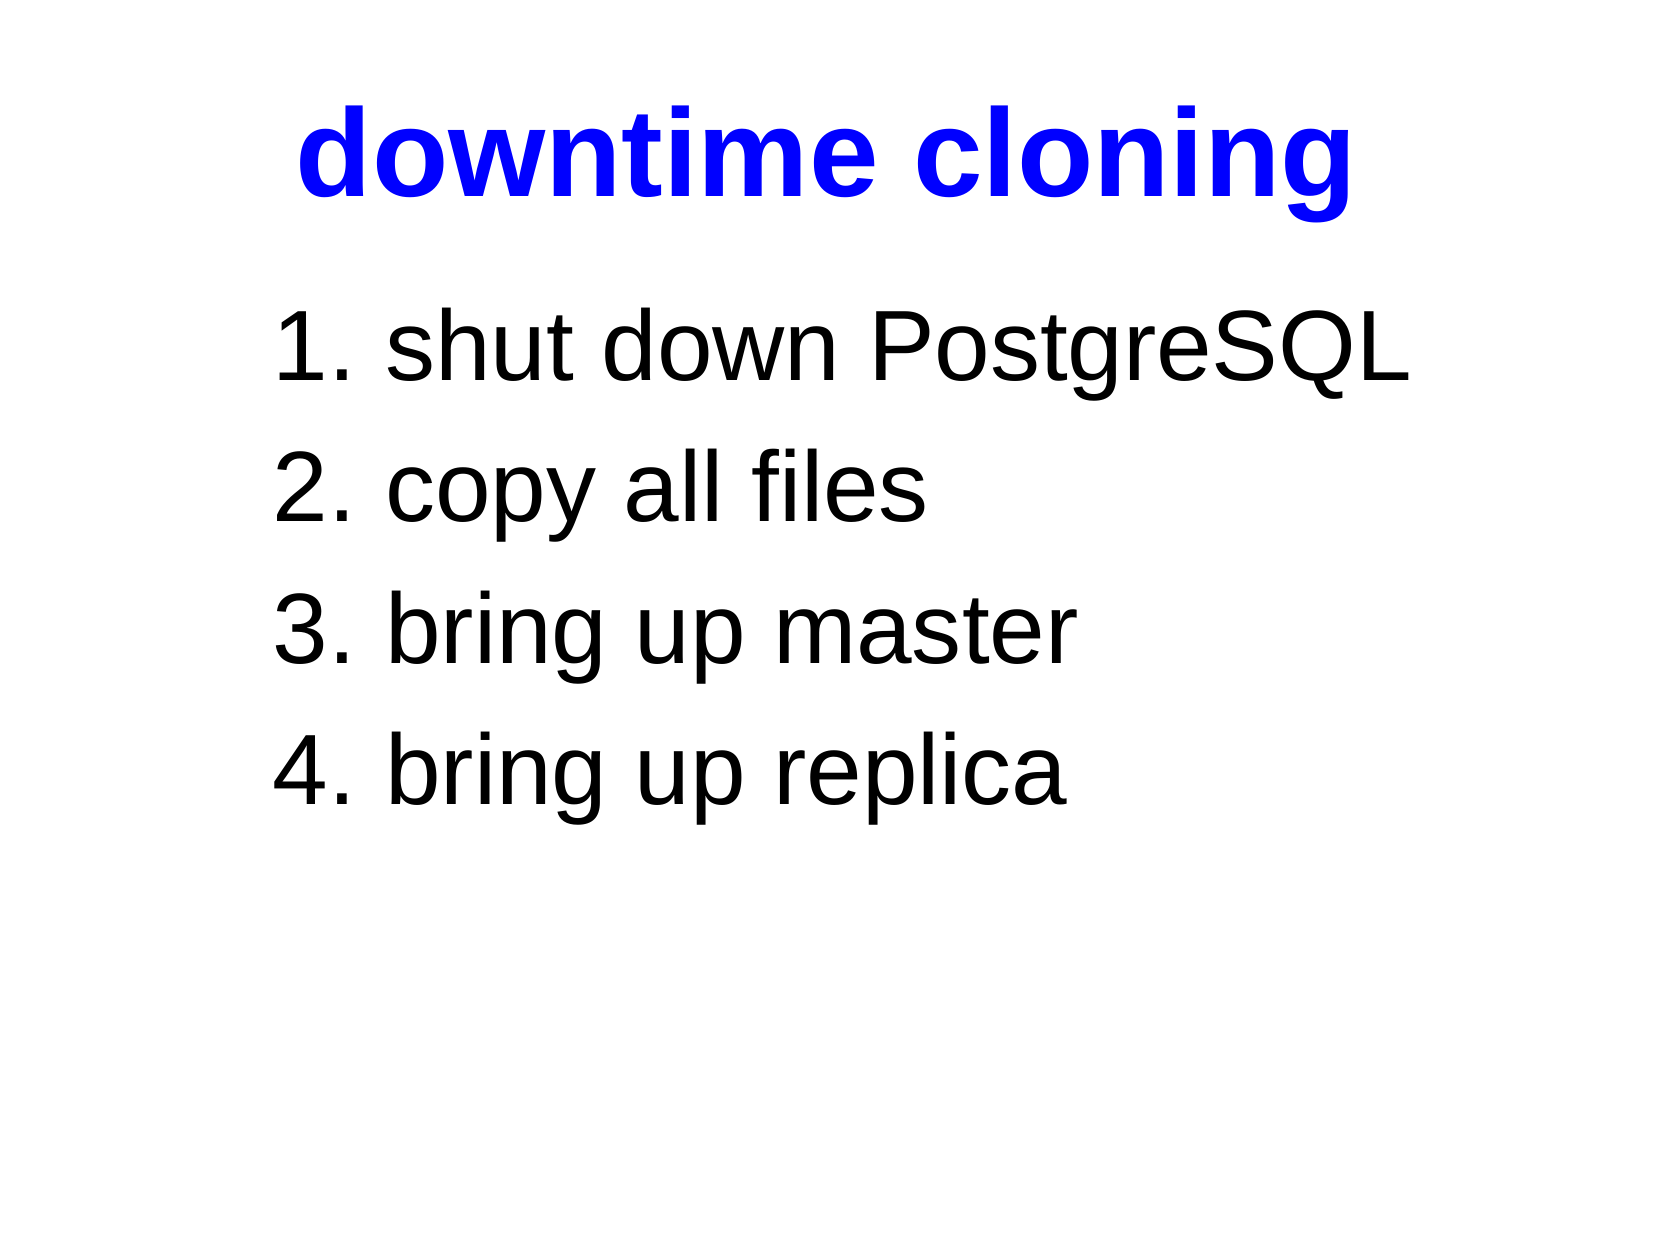

# downtime cloning
shut down PostgreSQL
copy all files
bring up master
bring up replica